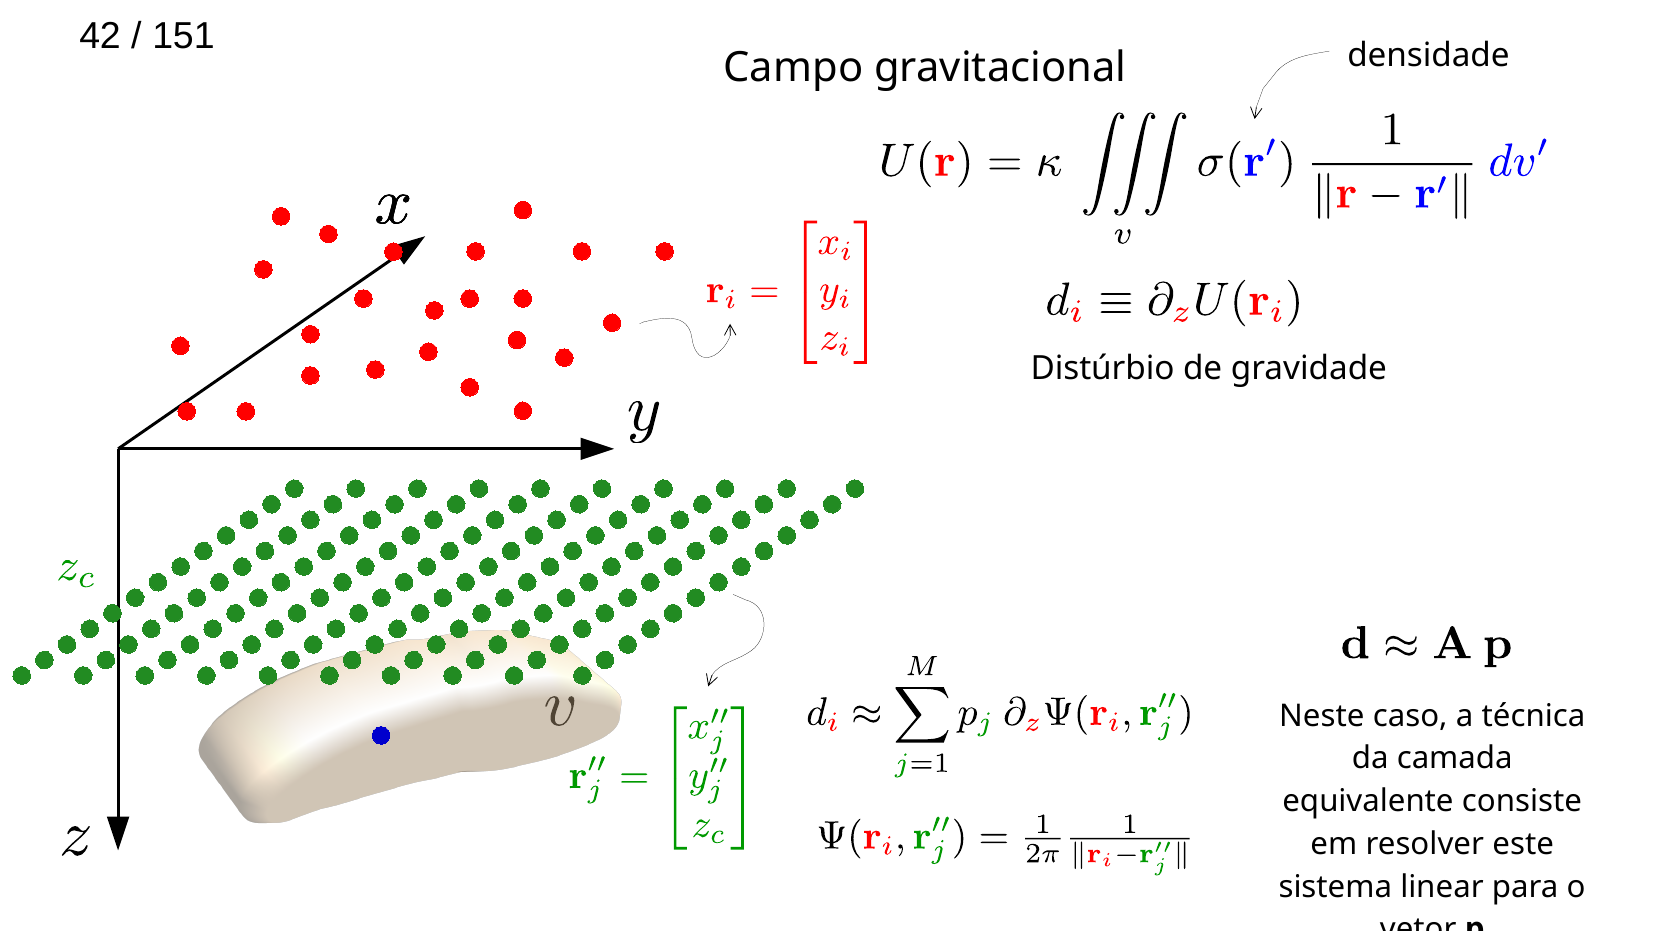

densidade
Campo gravitacional
Distúrbio de gravidade
Neste caso, a técnica da camada equivalente consiste em resolver este sistema linear para o vetor p